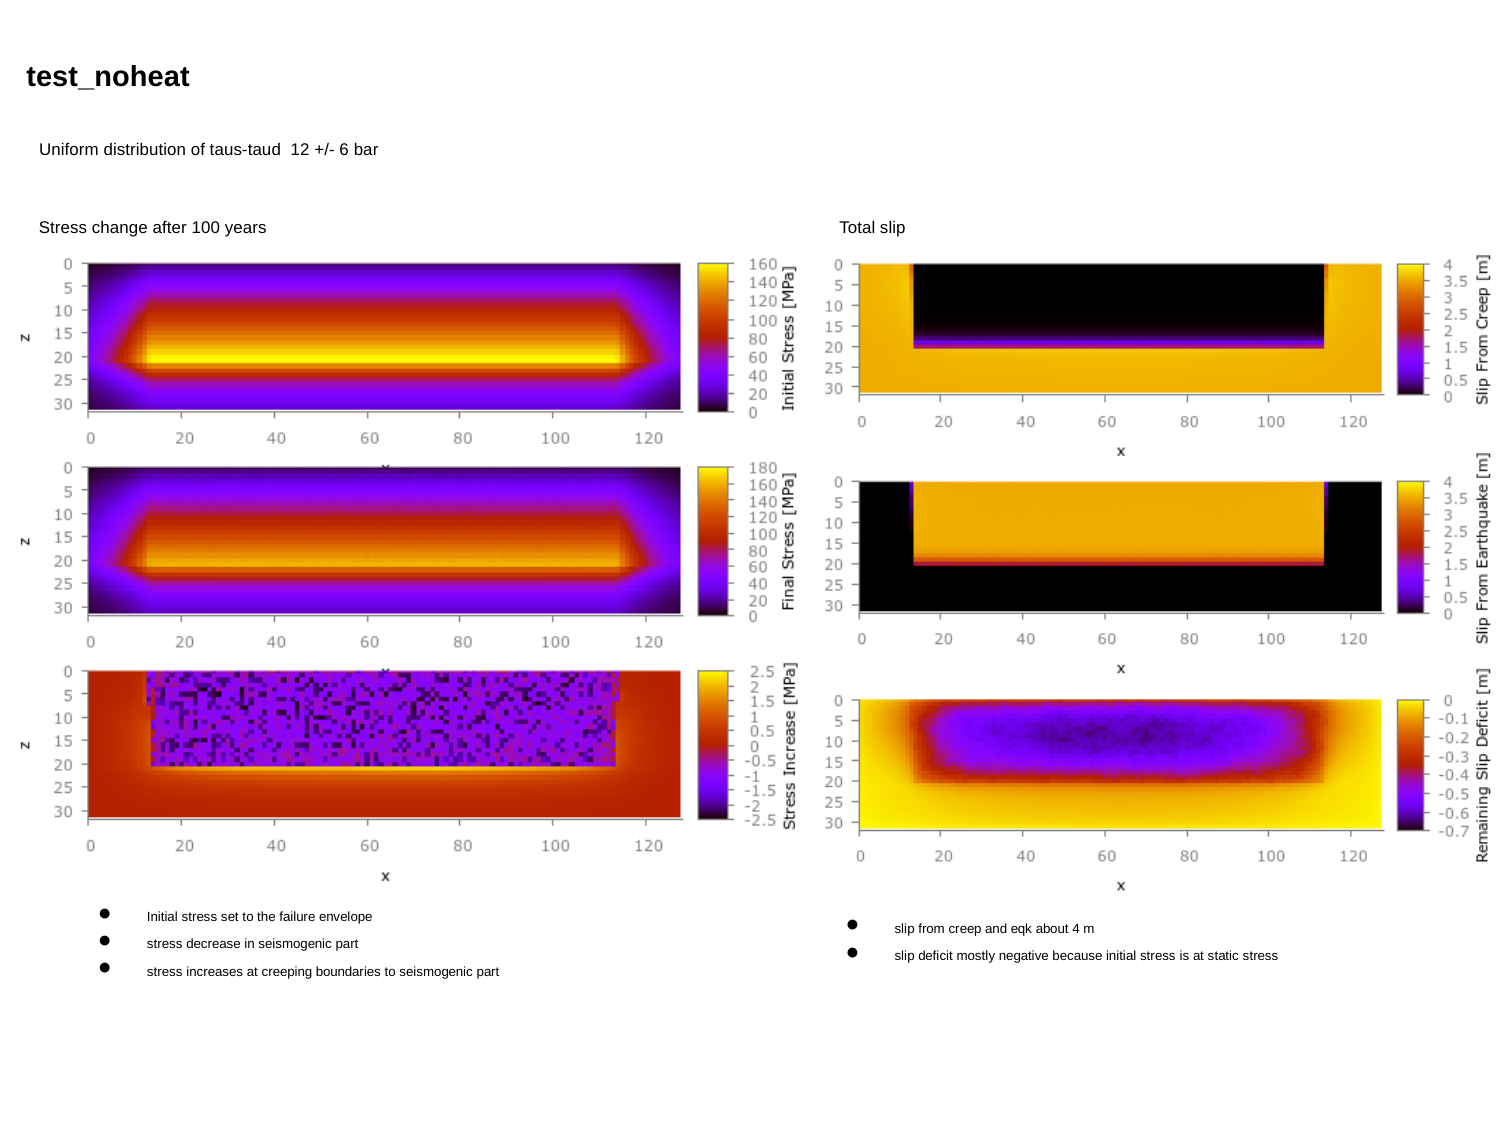

# test_noheat
Uniform distribution of taus-taud 12 +/- 6 bar
Stress change after 100 years
Total slip
Initial stress set to the failure envelope
stress decrease in seismogenic part
stress increases at creeping boundaries to seismogenic part
slip from creep and eqk about 4 m
slip deficit mostly negative because initial stress is at static stress